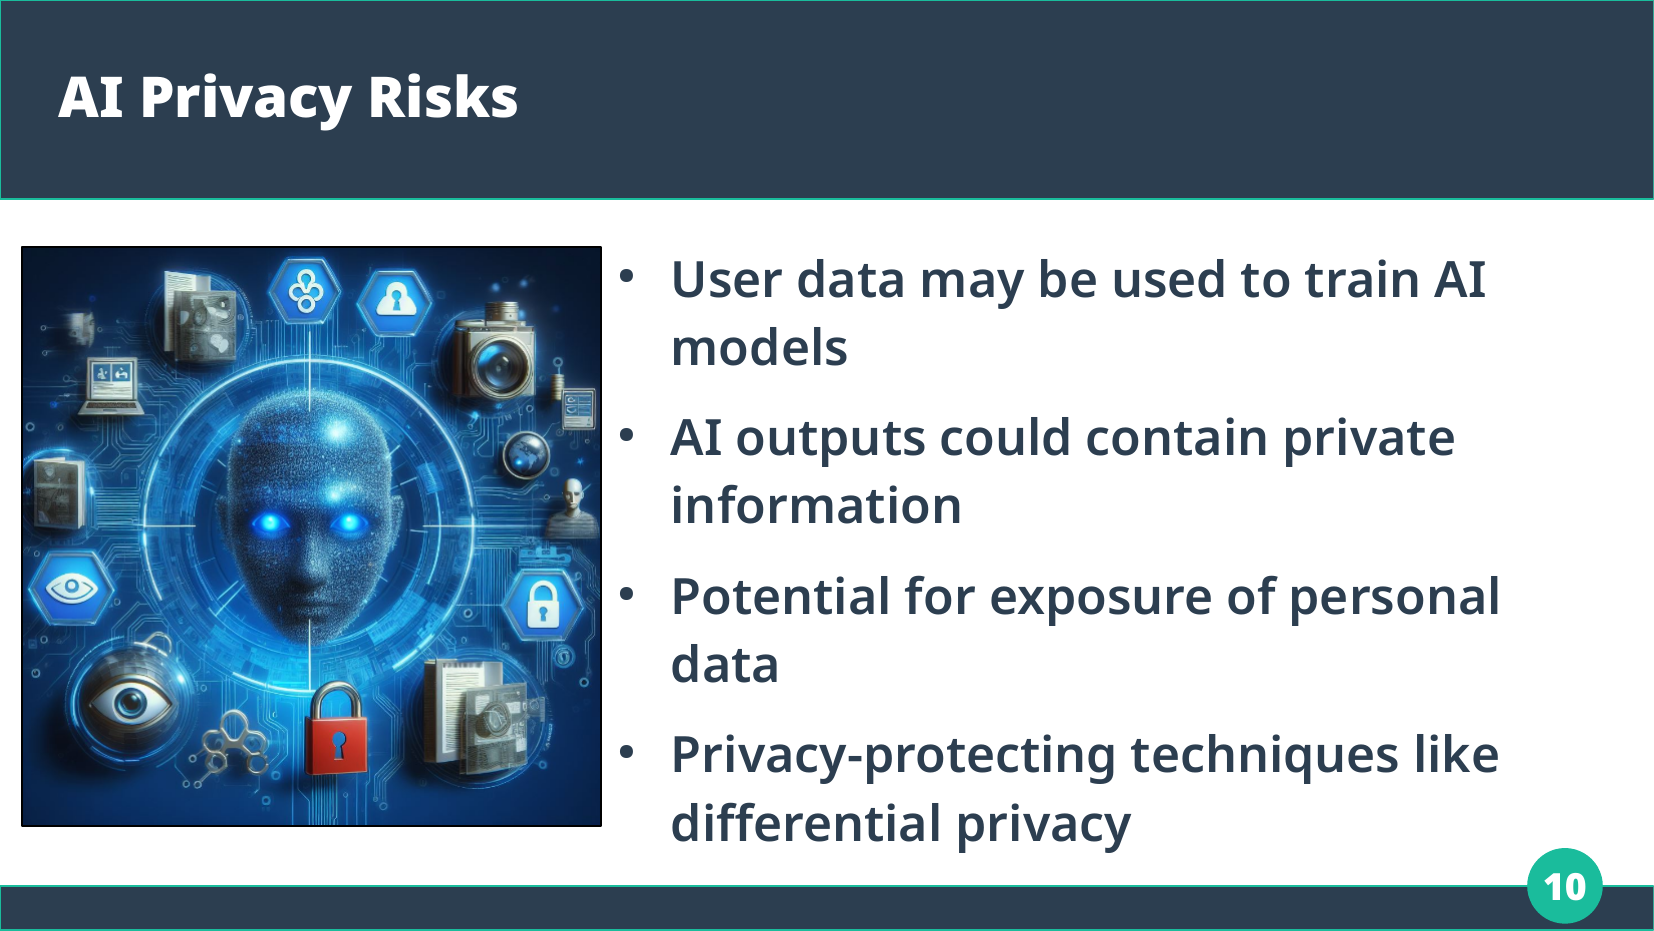

# AI Privacy Risks
User data may be used to train AI models
AI outputs could contain private information
Potential for exposure of personal data
Privacy-protecting techniques like differential privacy
10